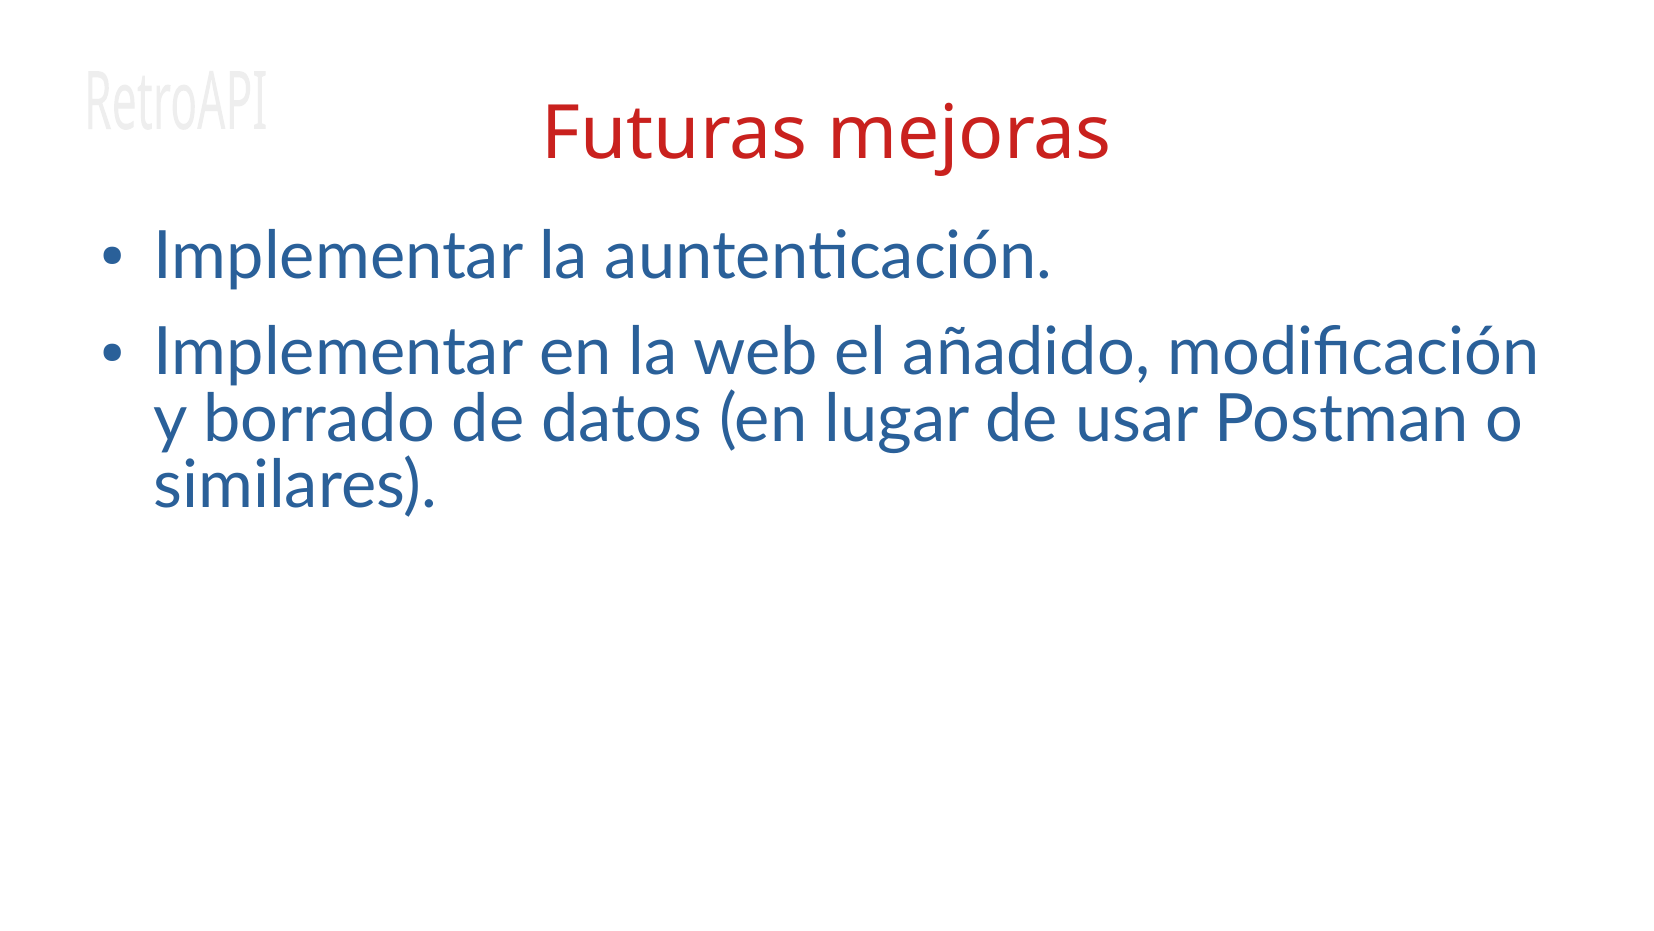

RetroAPI
Futuras mejoras
# Implementar la auntenticación.
Implementar en la web el añadido, modificación y borrado de datos (en lugar de usar Postman o similares).